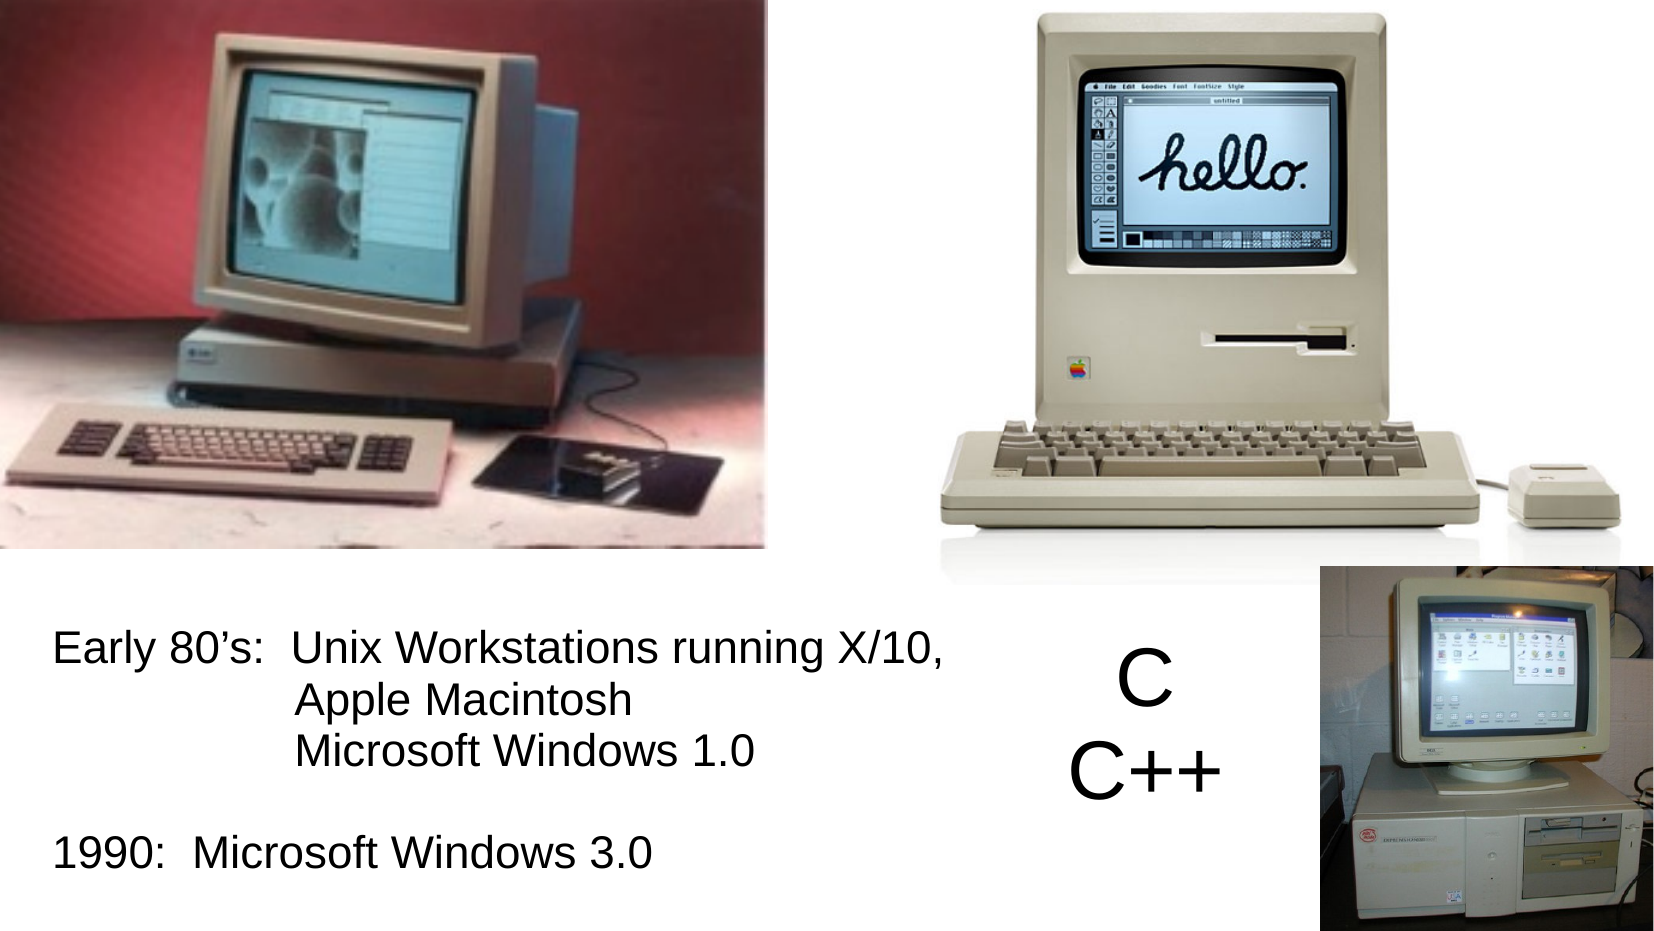

Early 80’s: Unix Workstations running X/10,
 Apple Macintosh
 Microsoft Windows 1.0
1990: Microsoft Windows 3.0
C
C++